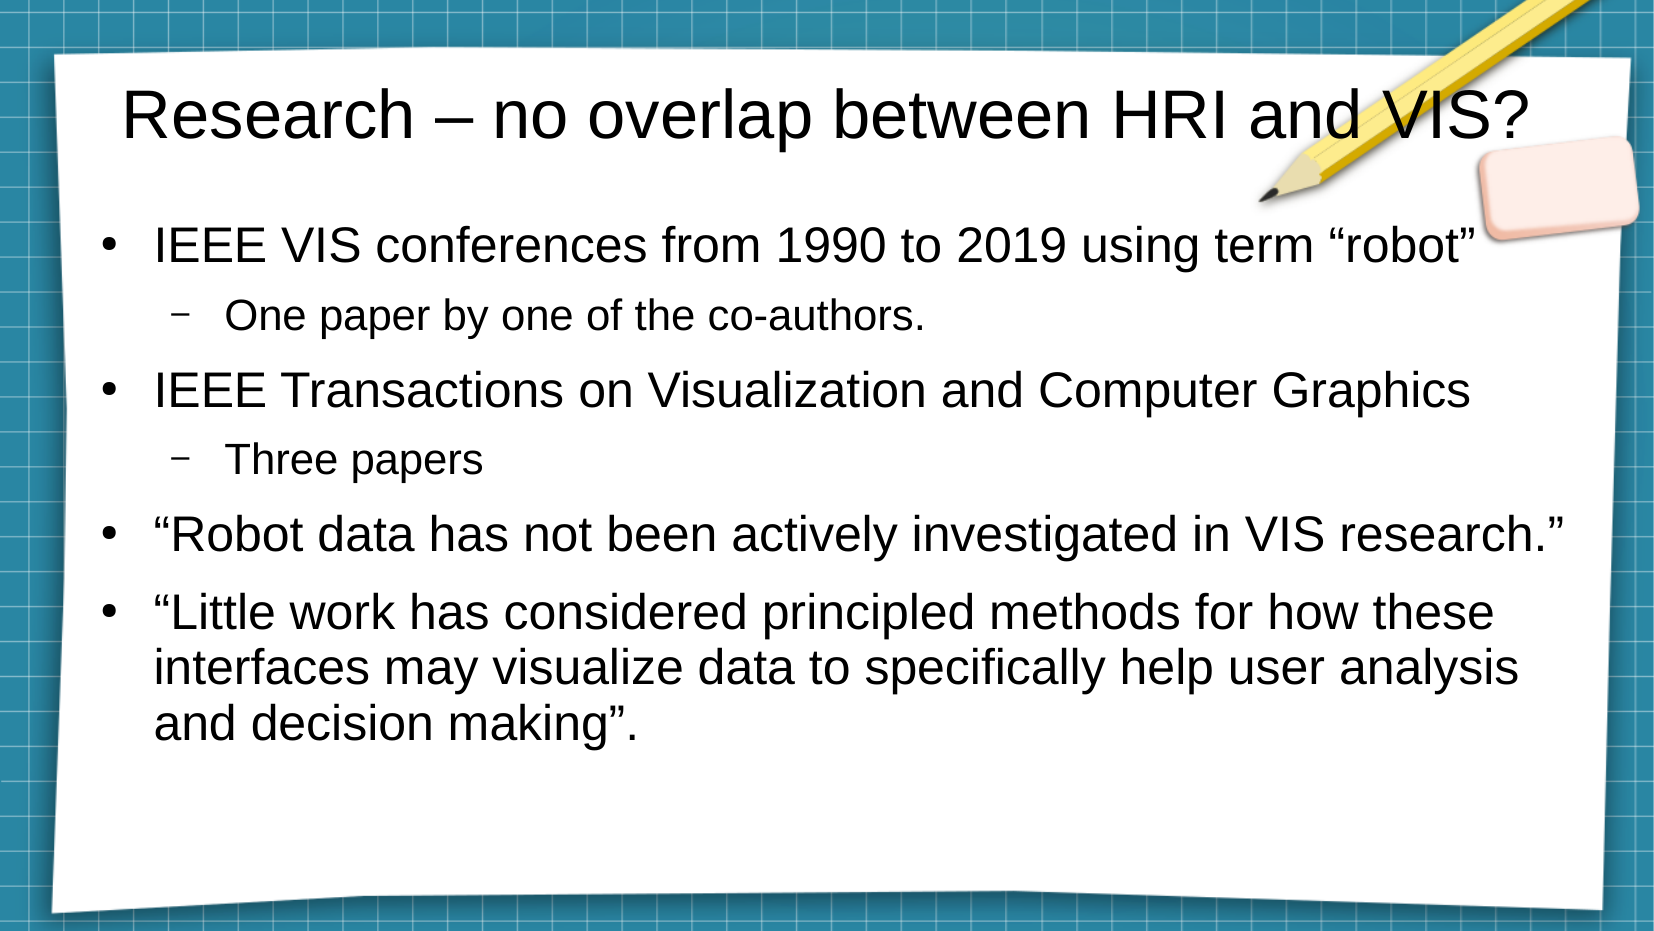

# Research – no overlap between HRI and VIS?
IEEE VIS conferences from 1990 to 2019 using term “robot”
One paper by one of the co-authors.
IEEE Transactions on Visualization and Computer Graphics
Three papers
“Robot data has not been actively investigated in VIS research.”
“Little work has considered principled methods for how these interfaces may visualize data to specifically help user analysis and decision making”.